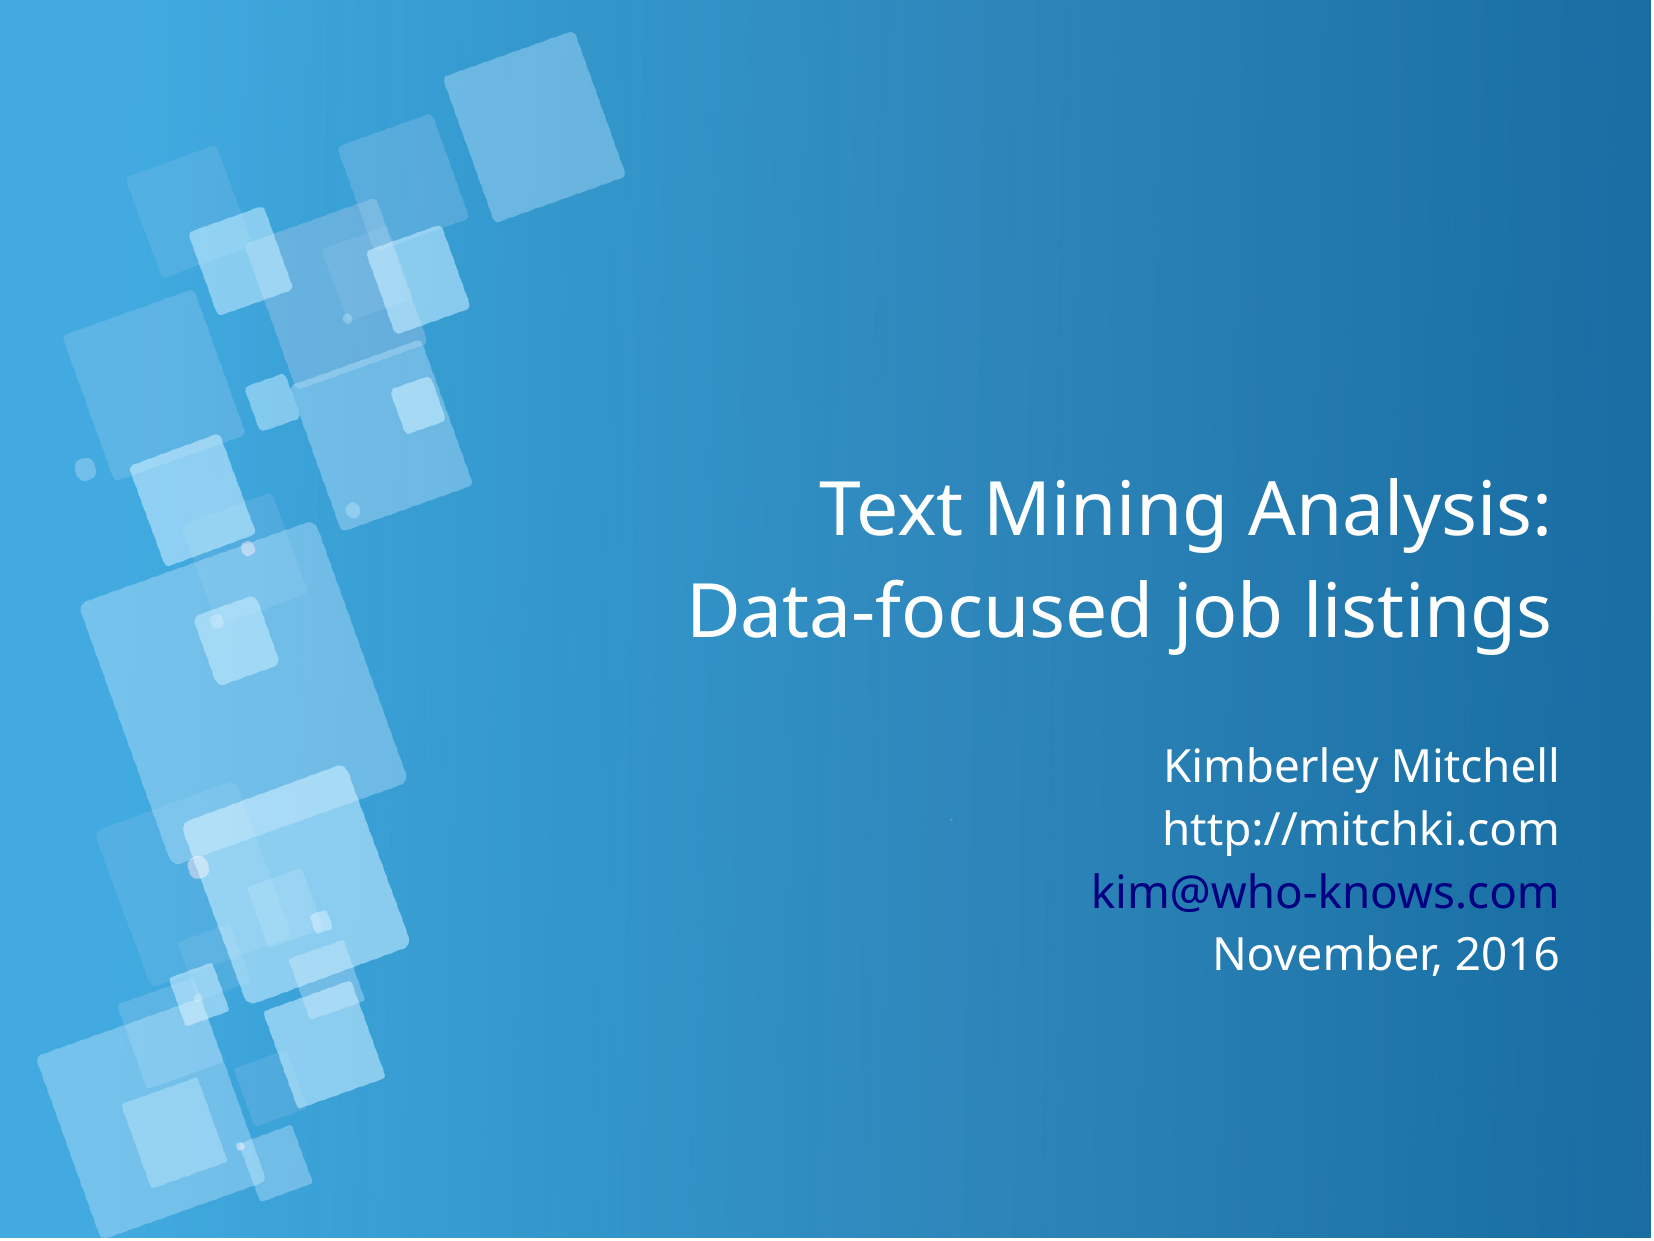

# Text Mining Analysis: Data-focused job listings
Kimberley Mitchell
http://mitchki.com
kim@who-knows.com
November, 2016